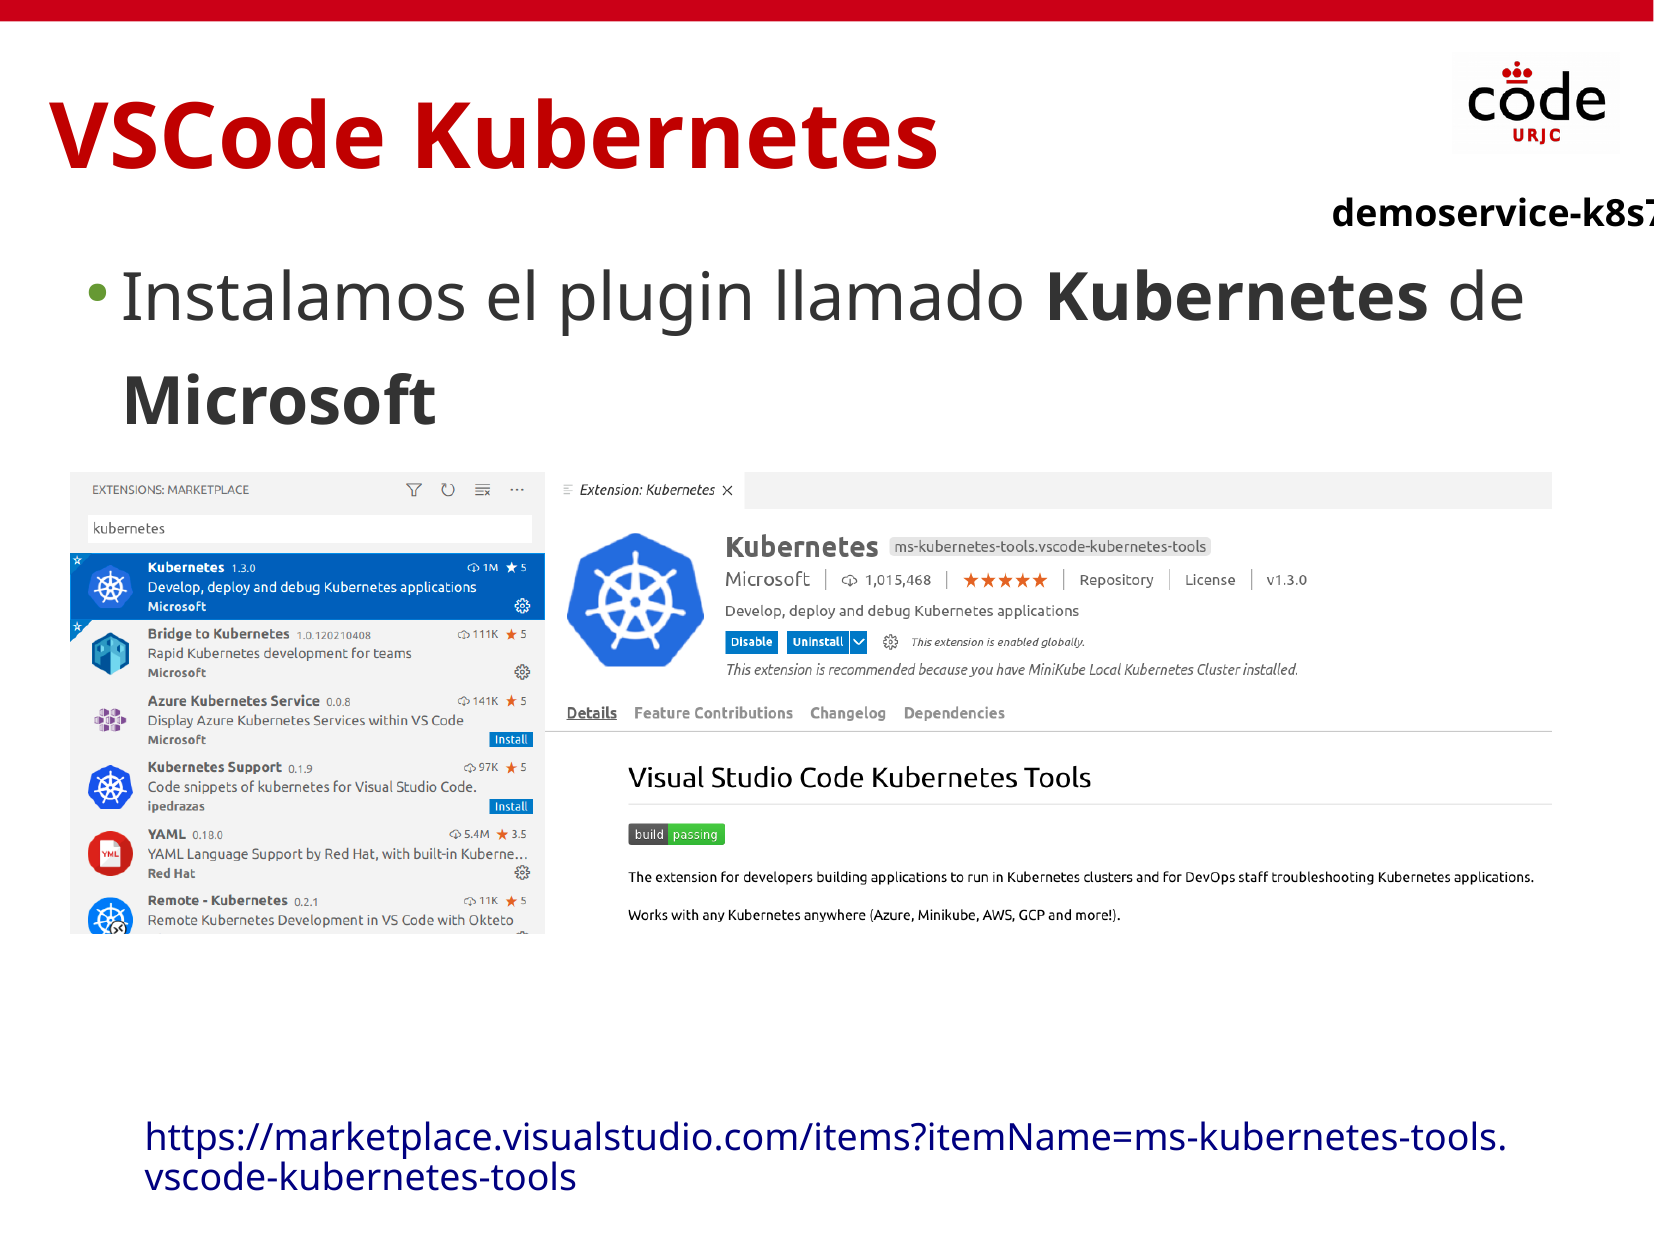

# VSCode Kubernetes
demoservice-k8s7
Instalamos el plugin llamado Kubernetes de Microsoft
https://marketplace.visualstudio.com/items?itemName=ms-kubernetes-tools.vscode-kubernetes-tools